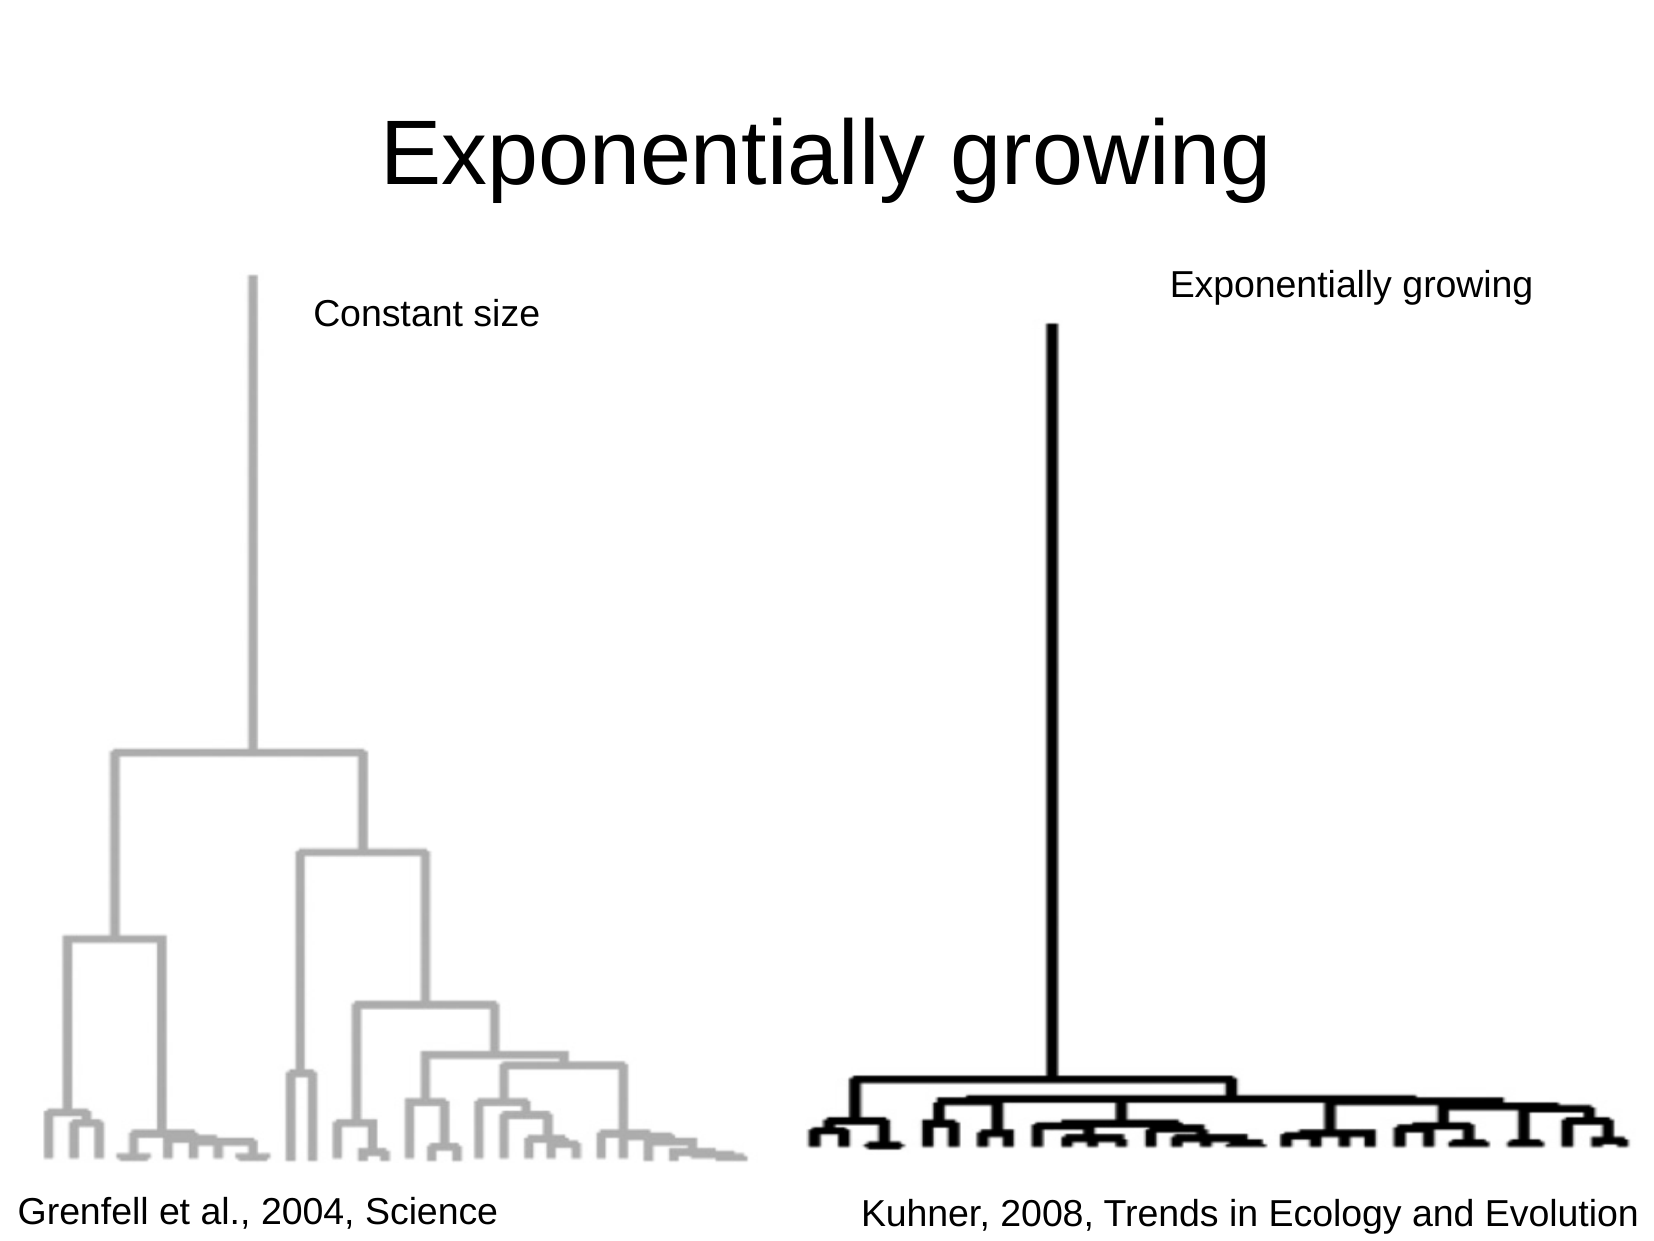

# Exponentially growing
Exponentially growing
Constant size
Grenfell et al., 2004, Science
Kuhner, 2008, Trends in Ecology and Evolution